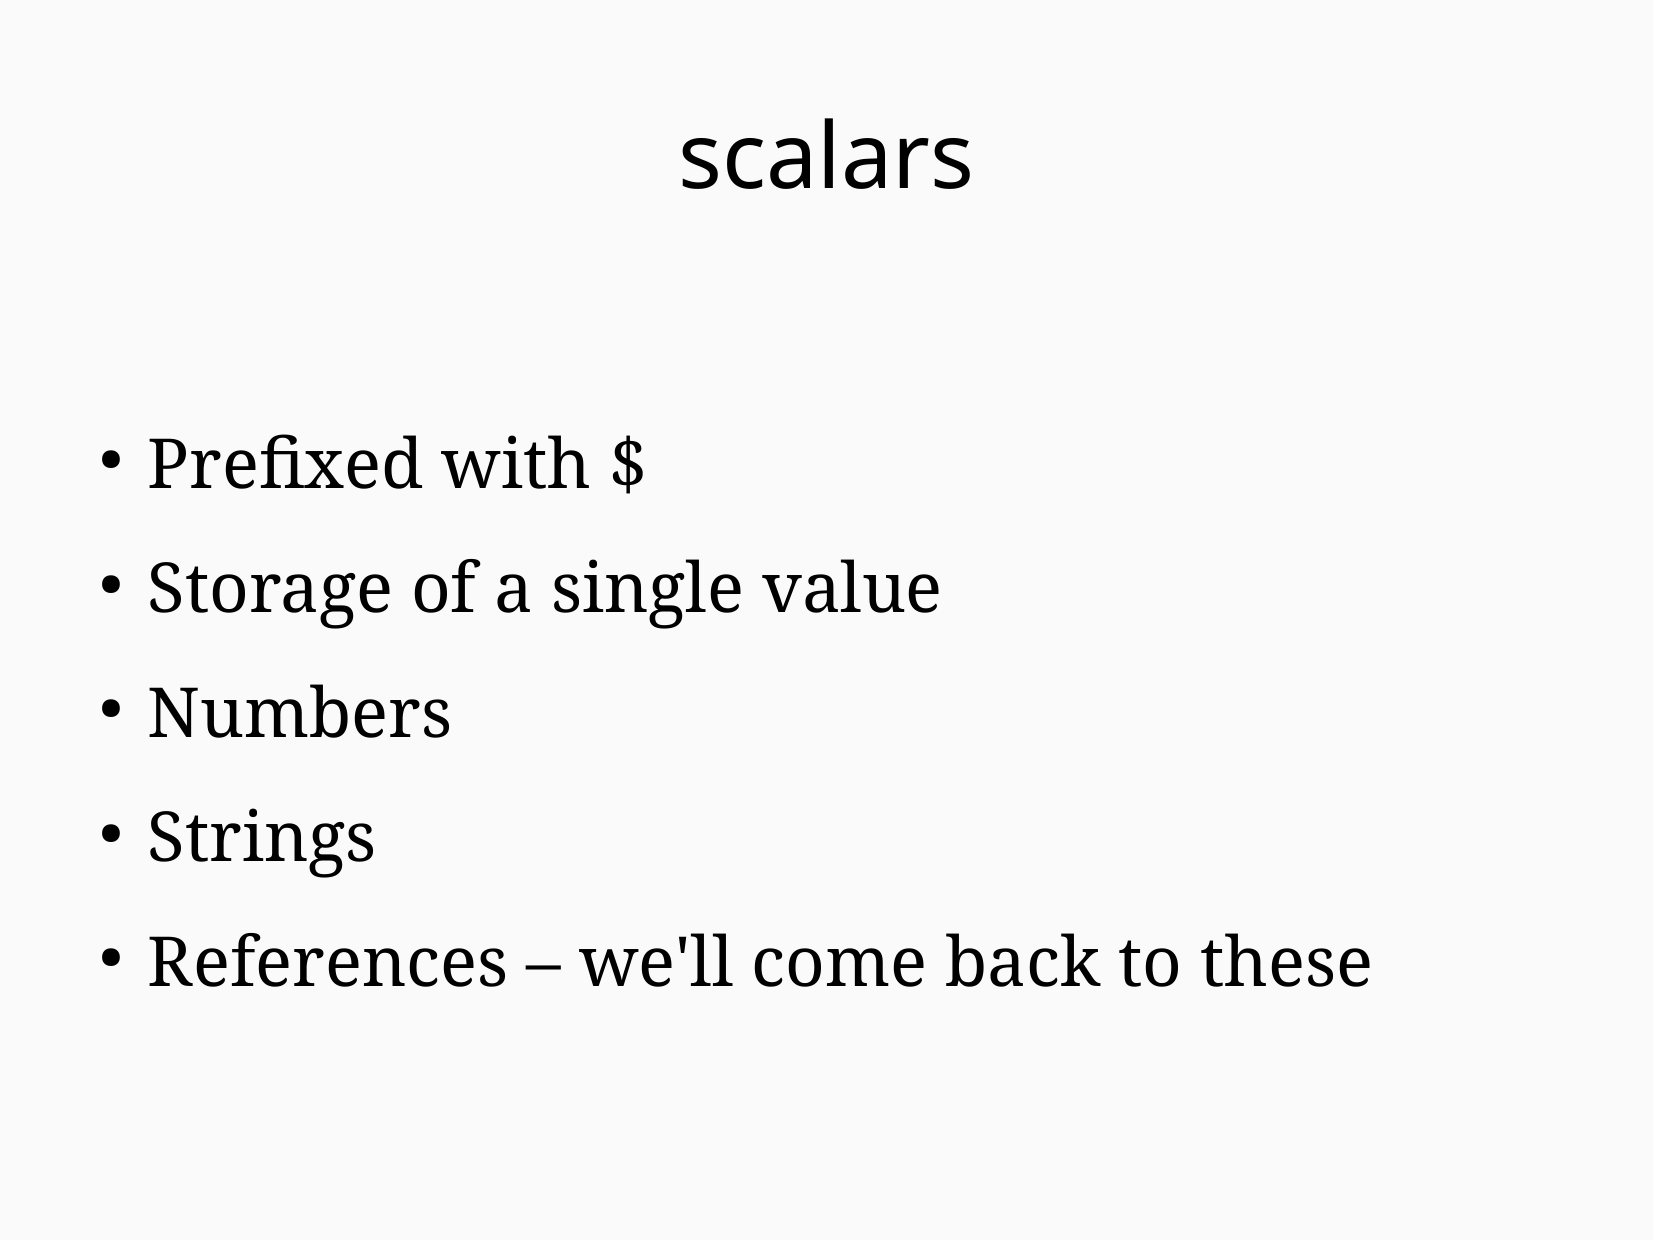

# scalars
Prefixed with $
Storage of a single value
Numbers
Strings
References – we'll come back to these